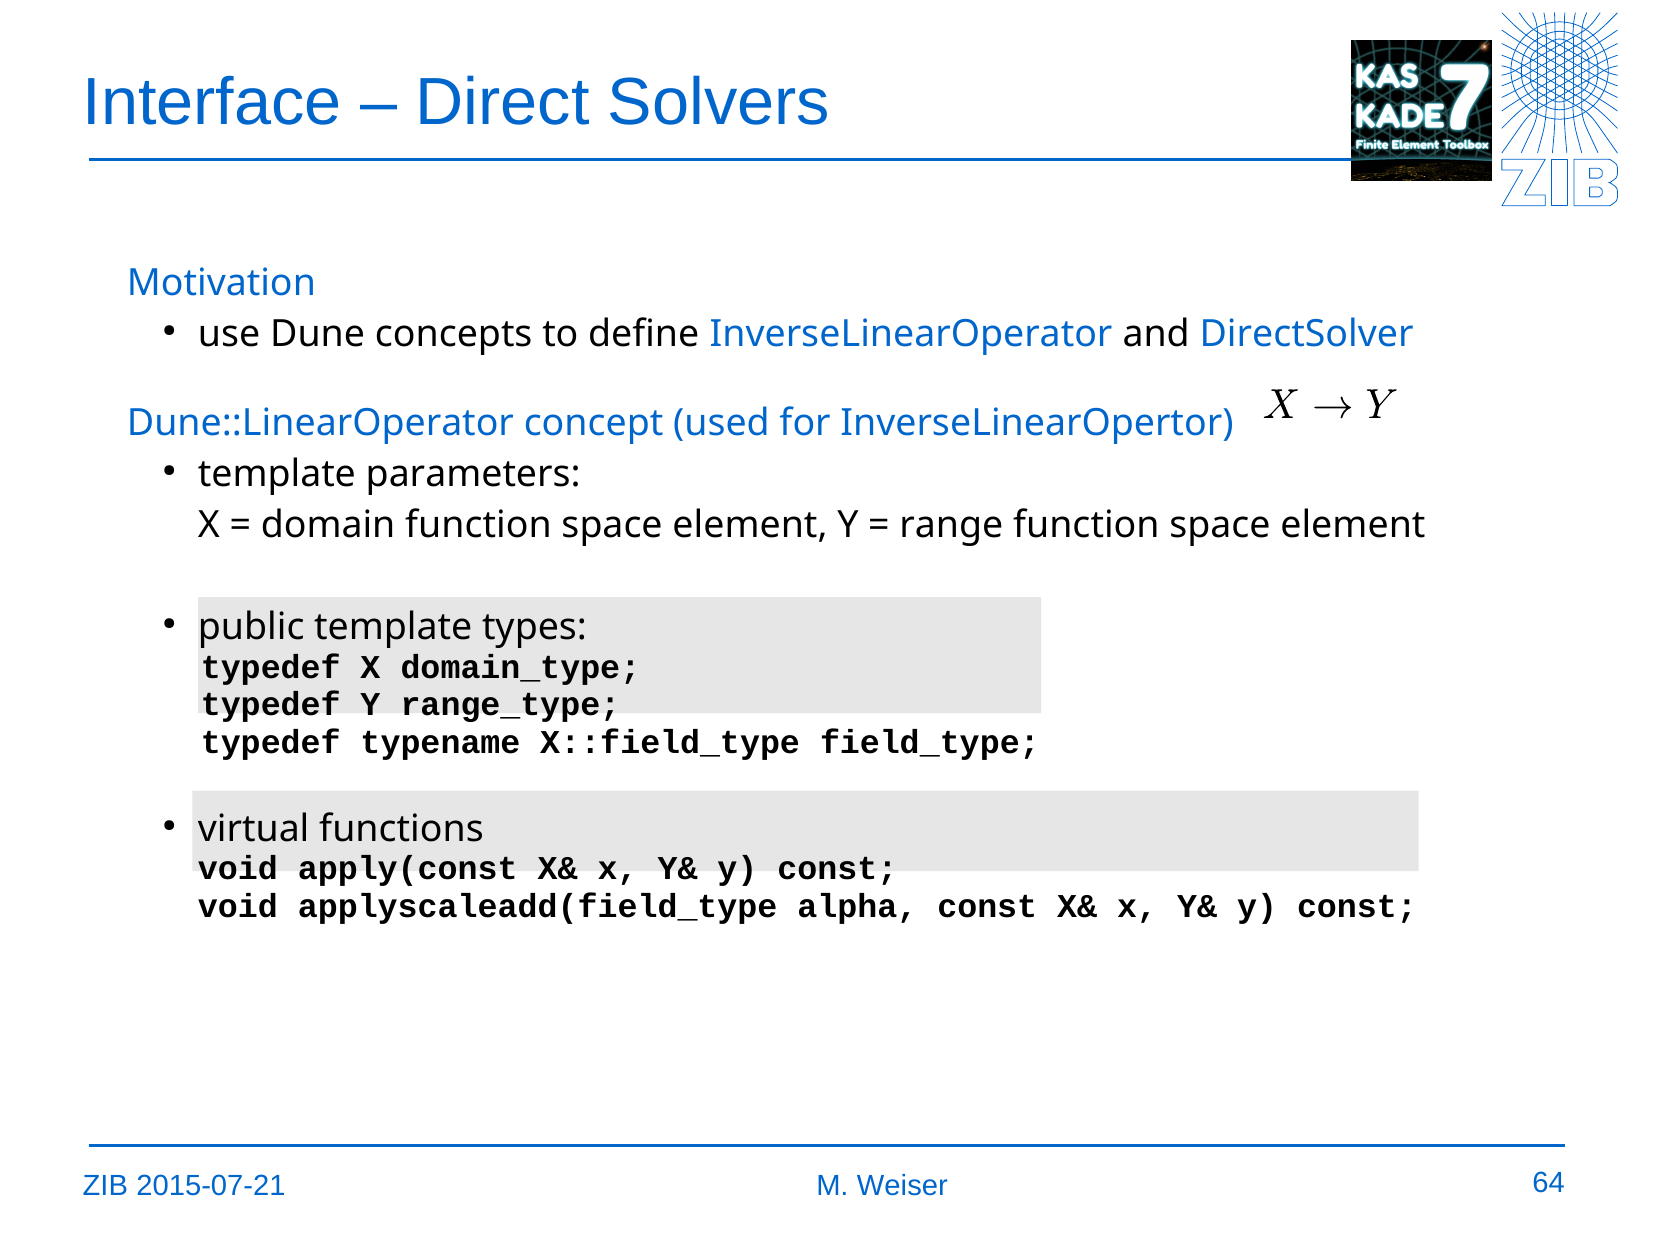

# Interface – Direct Solvers
Motivation
use Dune concepts to define InverseLinearOperator and DirectSolver
Dune::LinearOperator concept (used for InverseLinearOpertor)
template parameters:
X = domain function space element, Y = range function space element
public template types:
	typedef X domain_type;
	typedef Y range_type;
	typedef typename X::field_type field_type;
virtual functions
void apply(const X& x, Y& y) const;
void applyscaleadd(field_type alpha, const X& x, Y& y) const;
64
ZIB 2015-07-21
M. Weiser